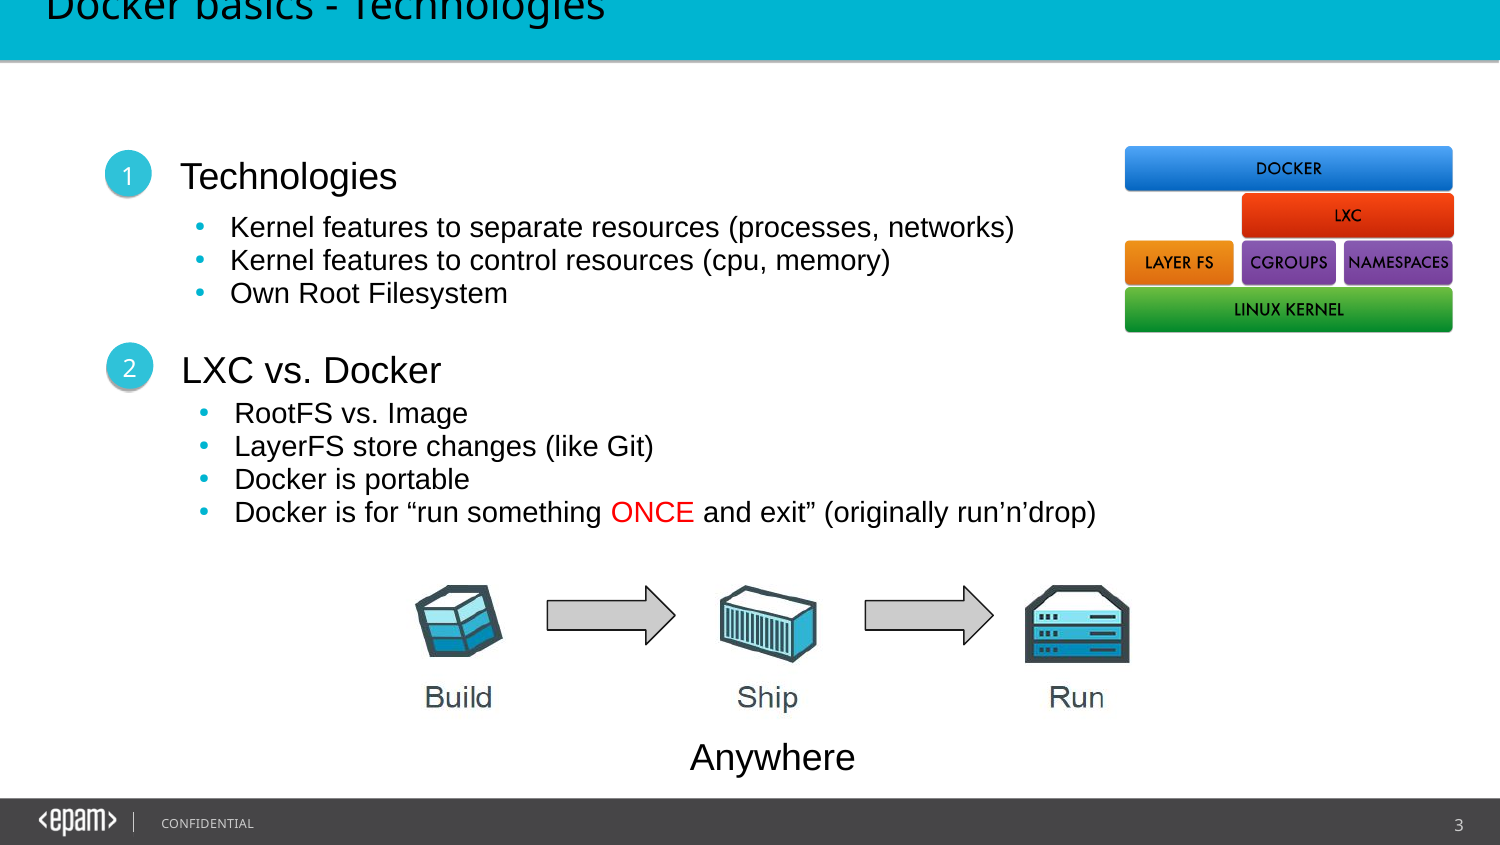

# Docker basics - Technologies
Technologies
1
Kernel features to separate resources (processes, networks)
Kernel features to control resources (cpu, memory)
Own Root Filesystem
LXC vs. Docker
2
RootFS vs. Image
LayerFS store changes (like Git)
Docker is portable
Docker is for “run something ONCE and exit” (originally run’n’drop)
Anywhere